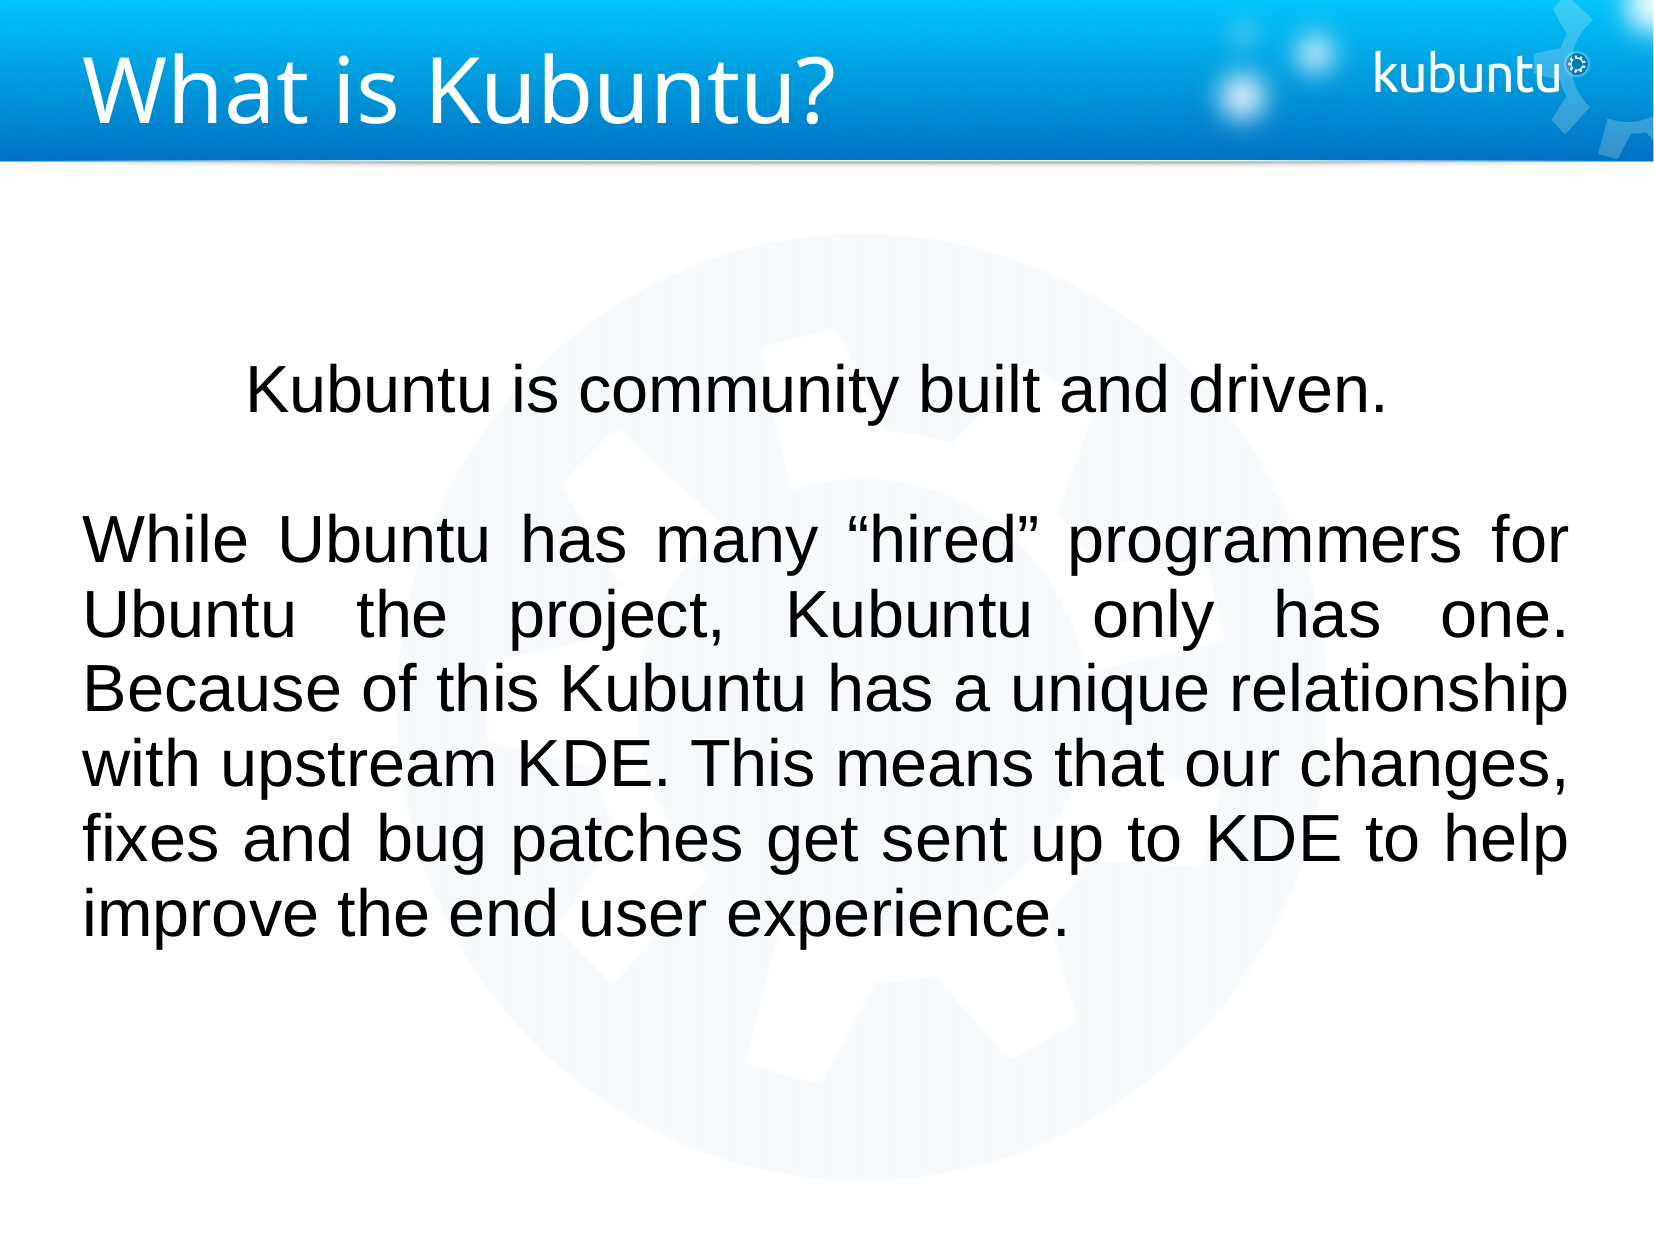

What is Kubuntu?
# Kubuntu is community built and driven.
While Ubuntu has many “hired” programmers for Ubuntu the project, Kubuntu only has one. Because of this Kubuntu has a unique relationship with upstream KDE. This means that our changes, fixes and bug patches get sent up to KDE to help improve the end user experience.